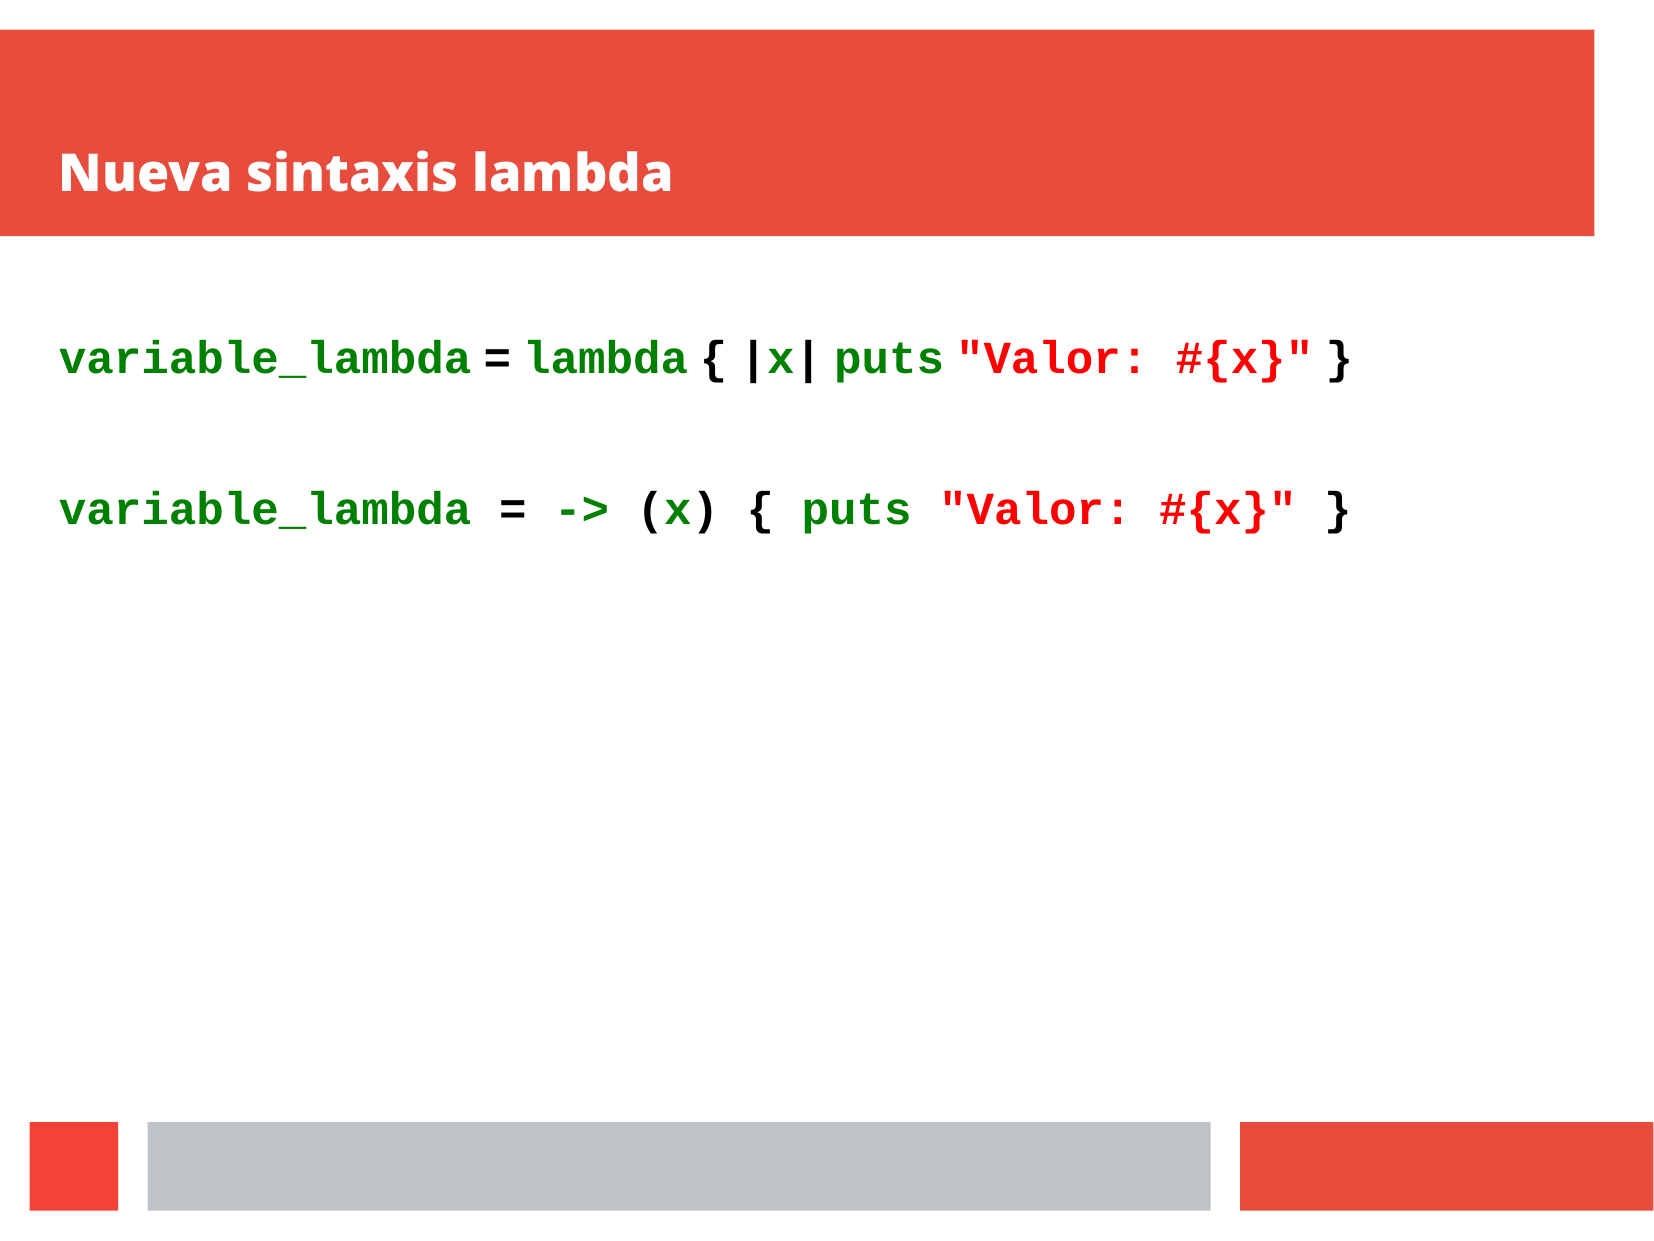

# Nueva sintaxis lambda
variable_lambda = lambda { |x| puts "Valor: #{x}" }
variable_lambda = -> (x) { puts "Valor: #{x}" }